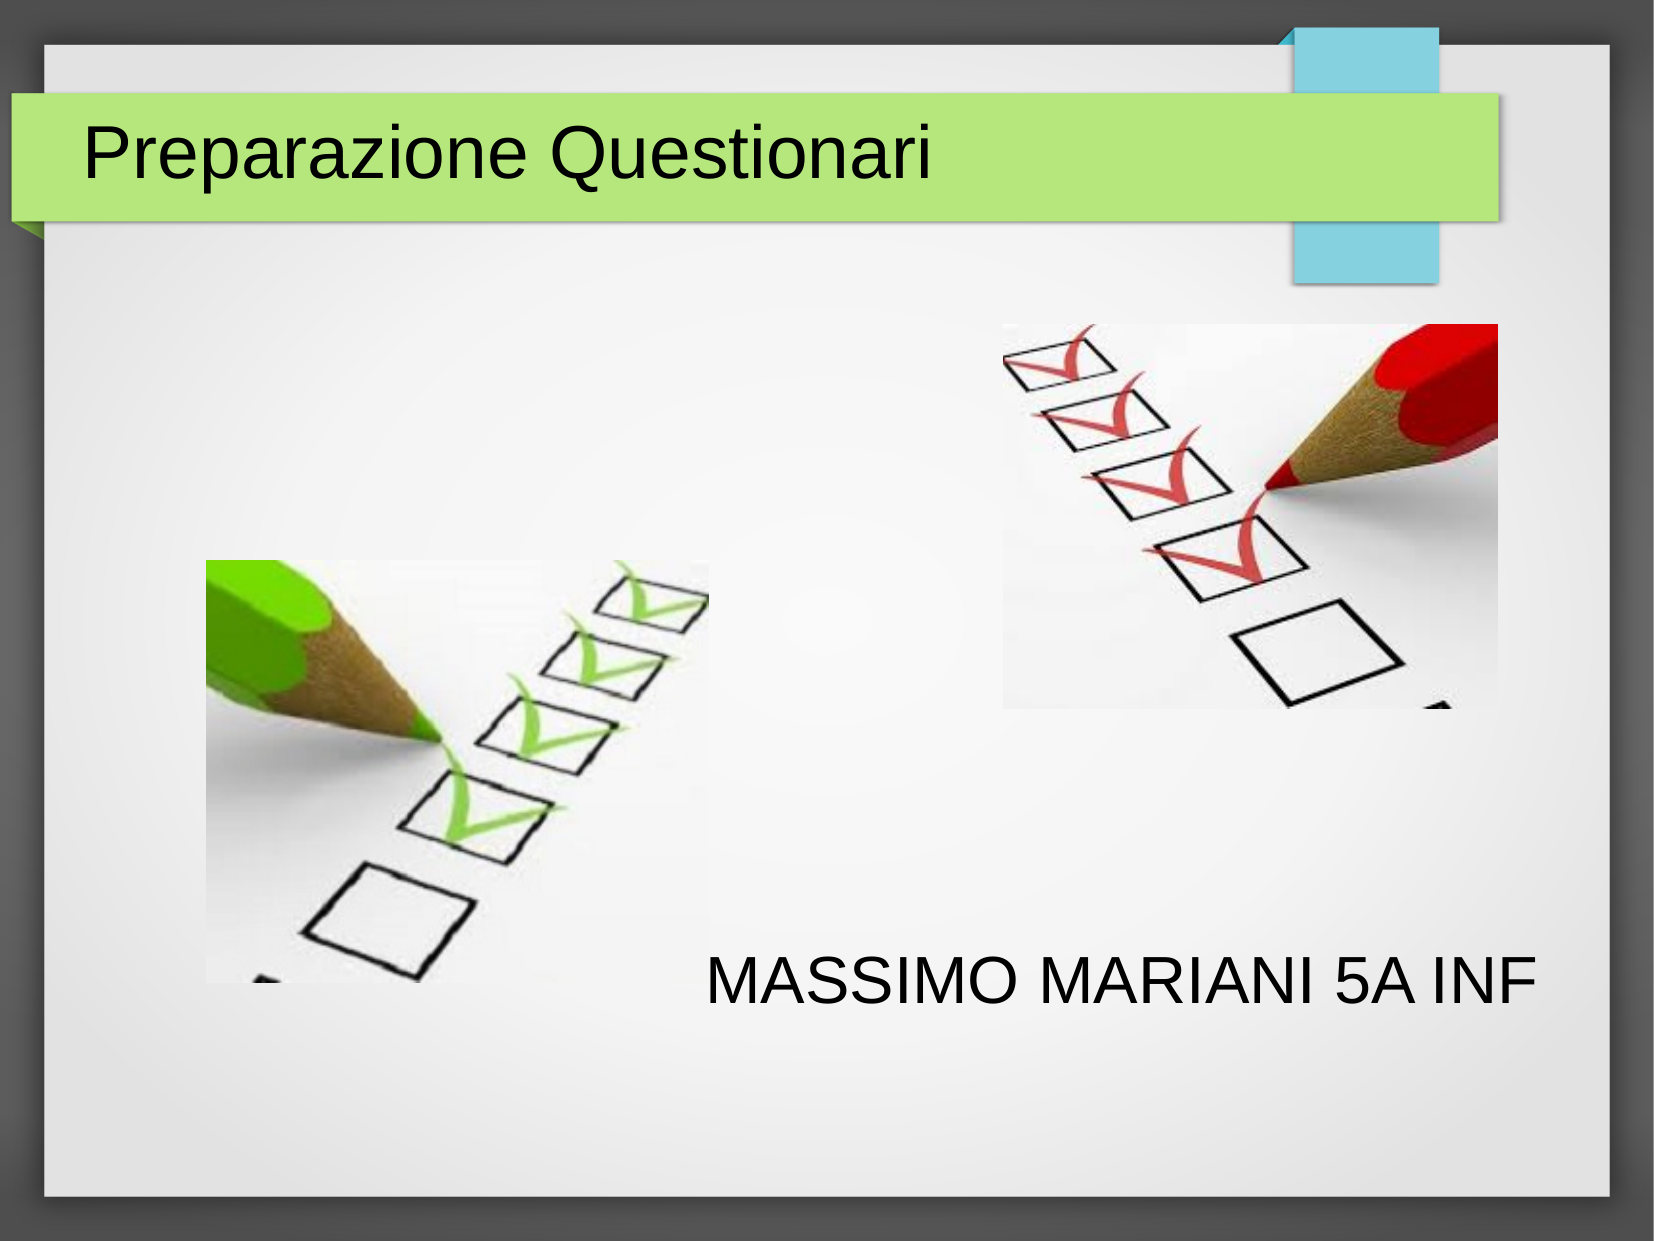

# Preparazione Questionari
MASSIMO MARIANI 5A INF